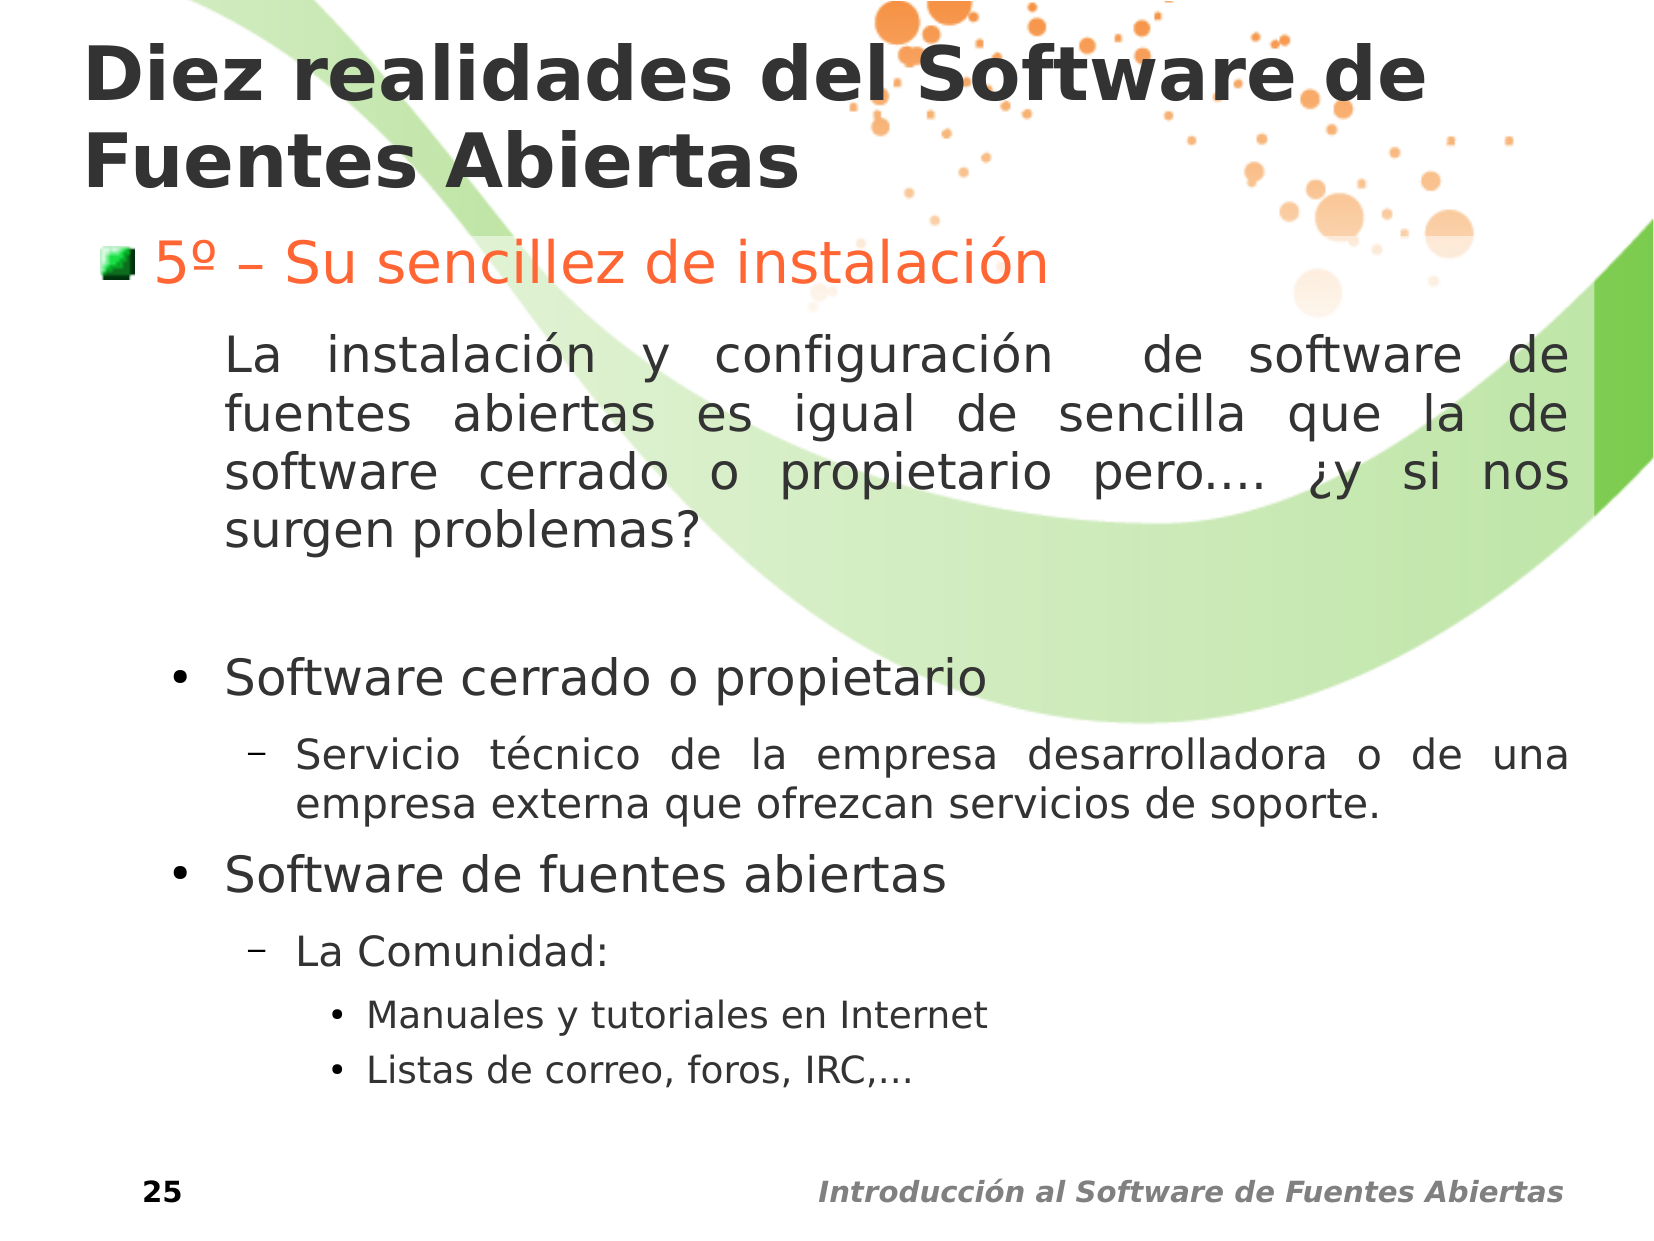

# Diez realidades del Software de Fuentes Abiertas
5º – Su sencillez de instalación
La instalación y configuración de software de fuentes abiertas es igual de sencilla que la de software cerrado o propietario pero.... ¿y si nos surgen problemas?
Software cerrado o propietario
Servicio técnico de la empresa desarrolladora o de una empresa externa que ofrezcan servicios de soporte.
Software de fuentes abiertas
La Comunidad:
Manuales y tutoriales en Internet
Listas de correo, foros, IRC,...